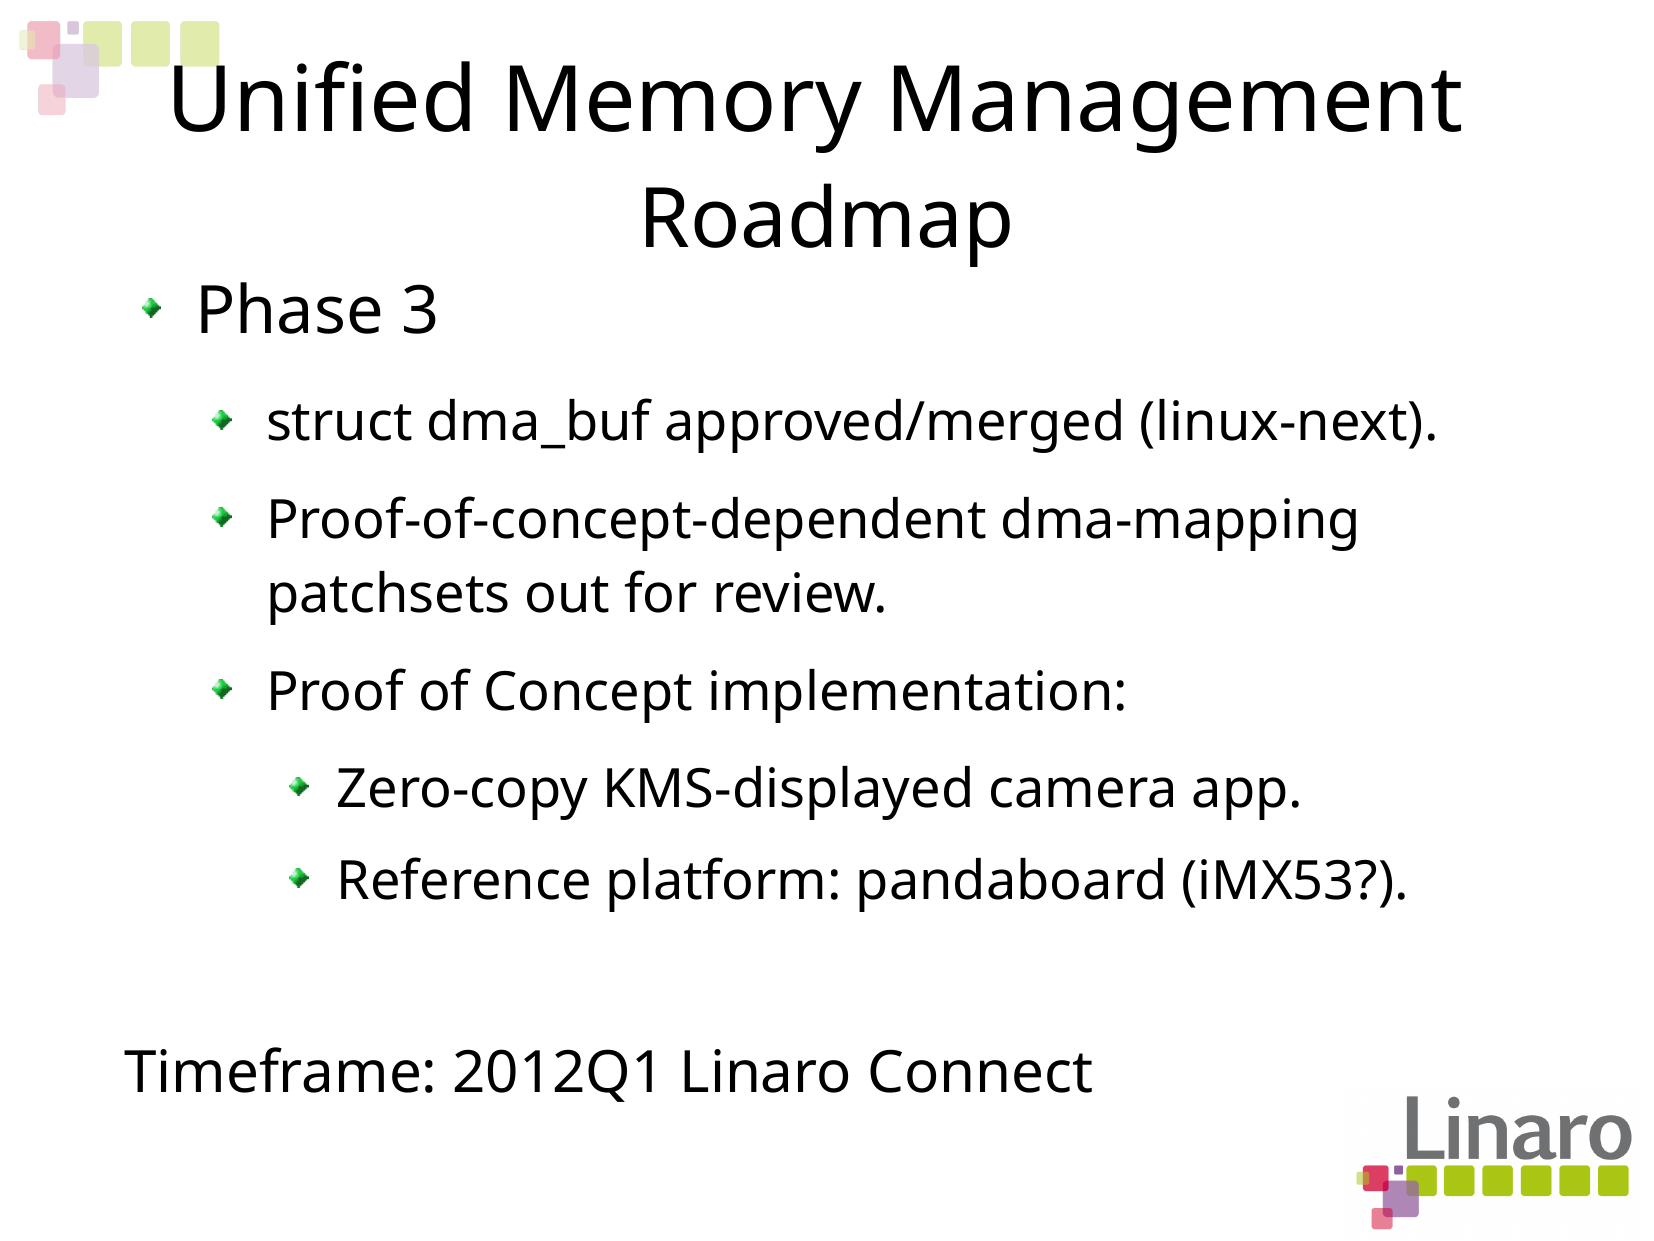

# Unified Memory Management Roadmap
Phase 3
struct dma_buf approved/merged (linux-next).
Proof-of-concept-dependent dma-mapping patchsets out for review.
Proof of Concept implementation:
Zero-copy KMS-displayed camera app.
Reference platform: pandaboard (iMX53?).
Timeframe: 2012Q1 Linaro Connect